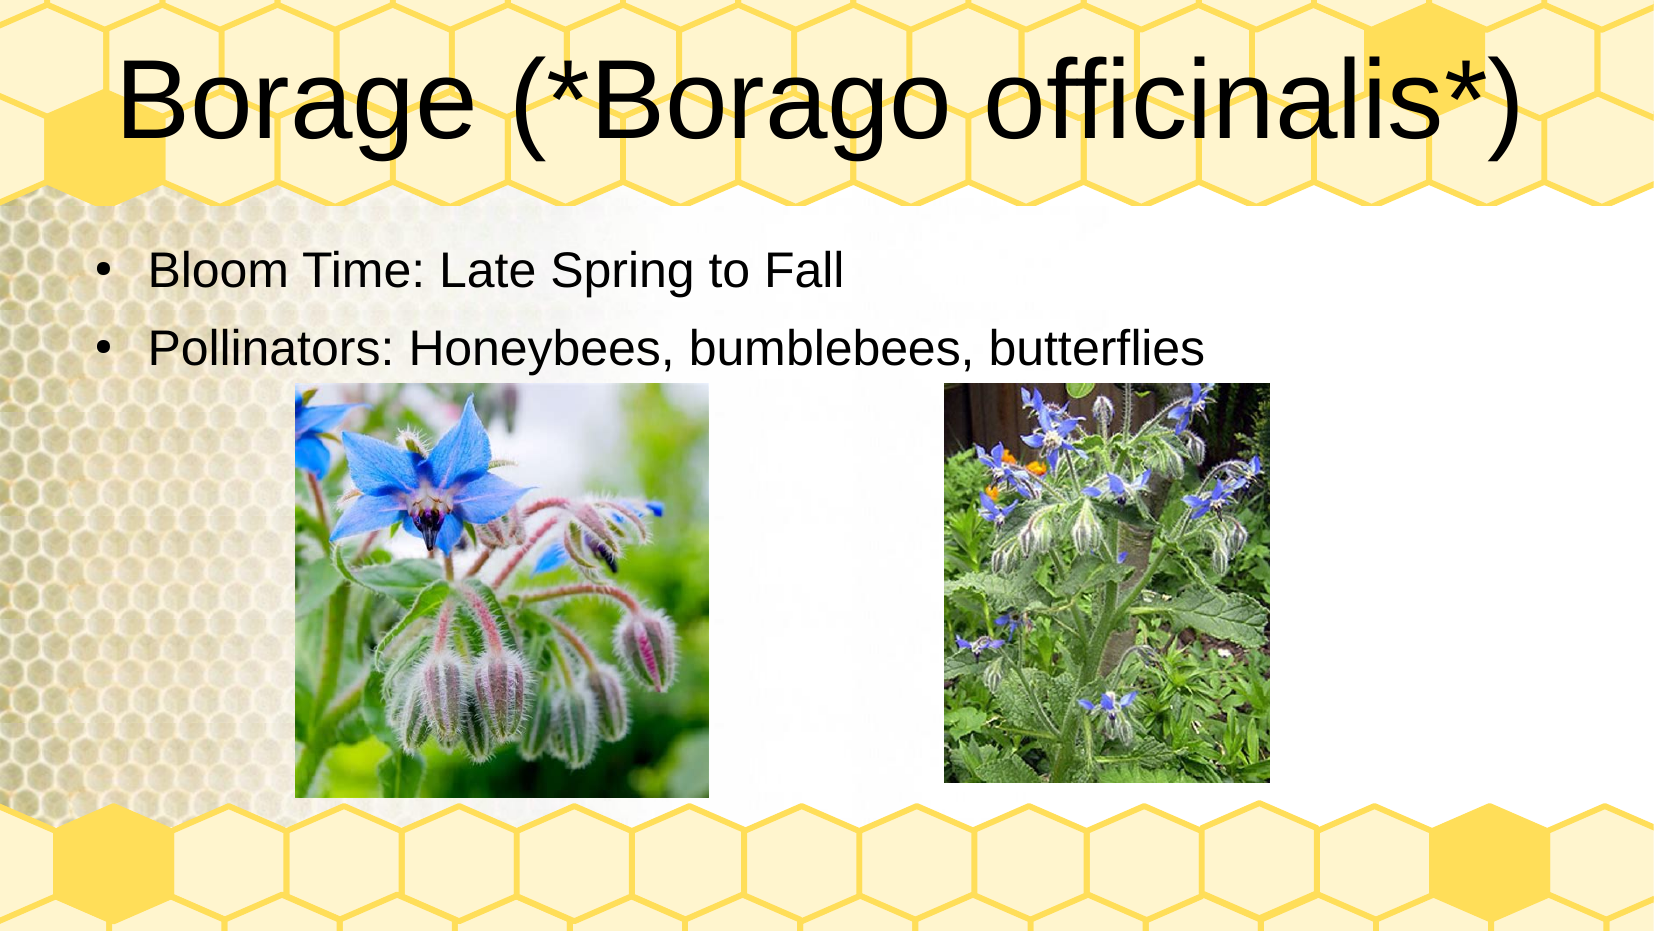

# Borage (*Borago officinalis*)
Bloom Time: Late Spring to Fall
Pollinators: Honeybees, bumblebees, butterflies